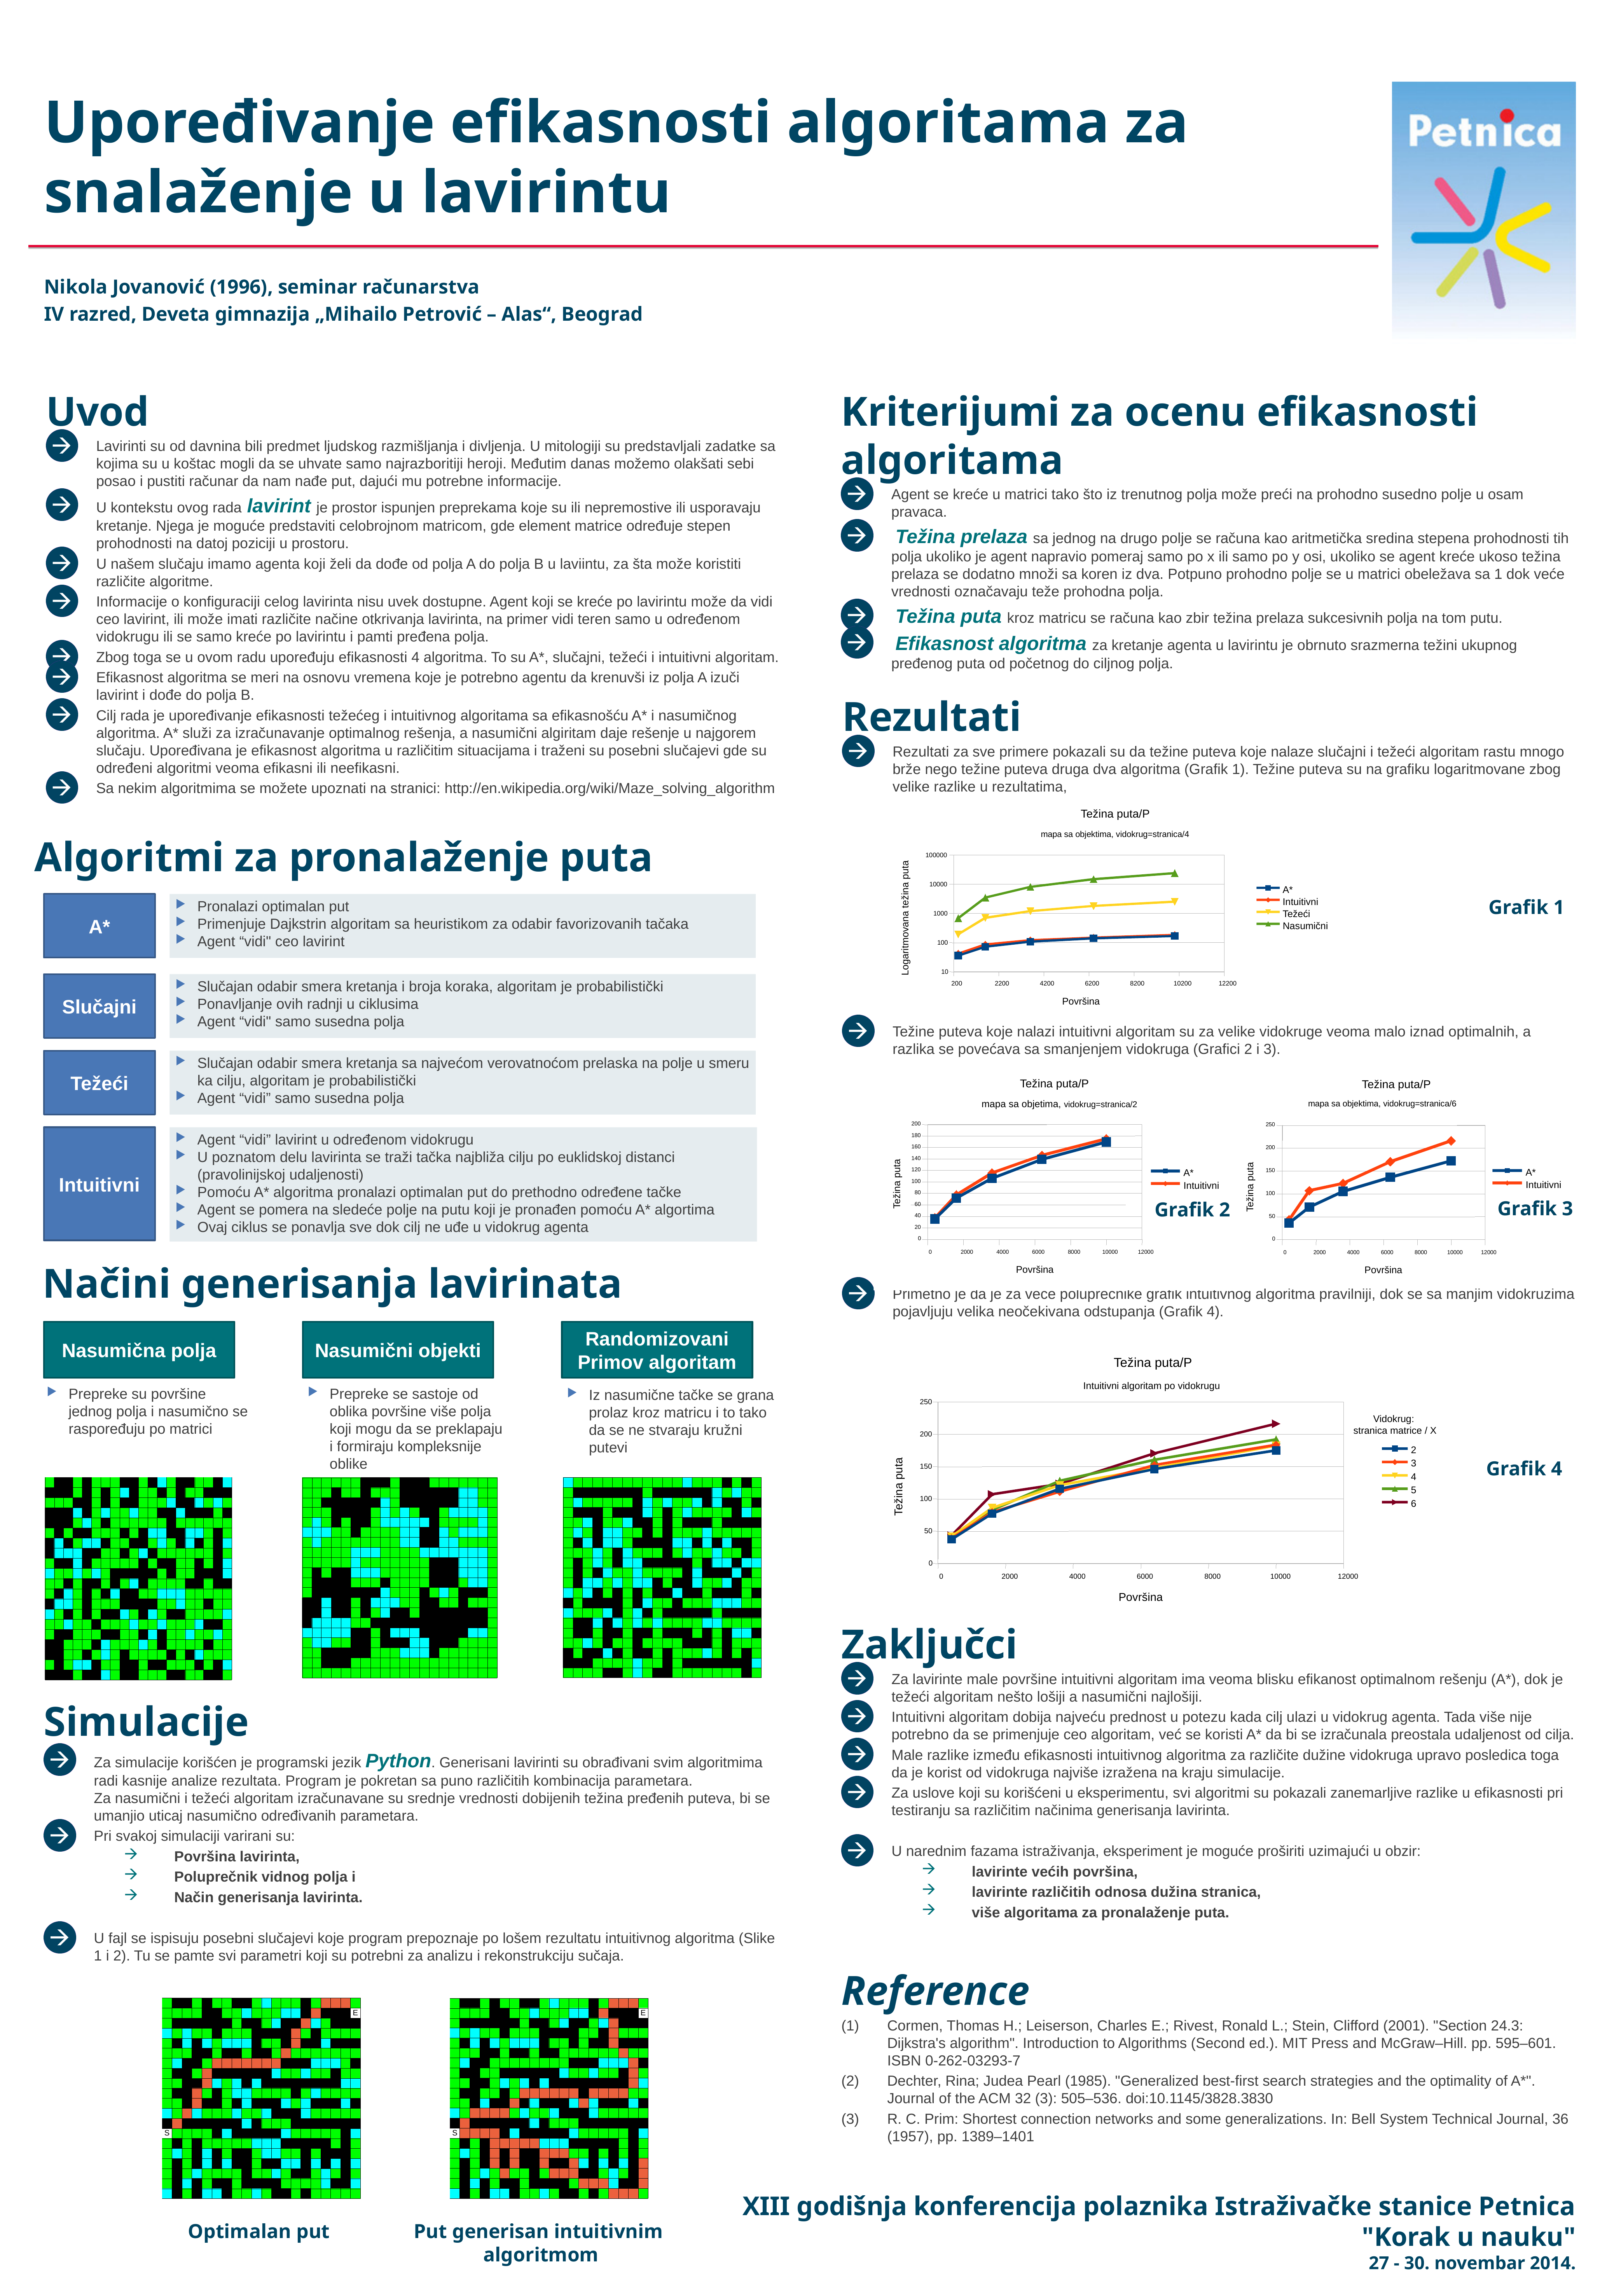

# Upoređivanje efikasnosti algoritama za snalaženje u lavirintu
Nikola Jovanović (1996), seminar računarstva
IV razred, Deveta gimnazija „Mihailo Petrović – Alas“, Beograd
Uvod
Lavirinti su od davnina bili predmet ljudskog razmišljanja i divljenja. U mitologiji su predstavljali zadatke sa kojima su u koštac mogli da se uhvate samo najrazboritiji heroji. Međutim danas možemo olakšati sebi posao i pustiti računar da nam nađe put, dajući mu potrebne informacije.
U kontekstu ovog rada lavirint je prostor ispunjen preprekama koje su ili nepremostive ili usporavaju kretanje. Njega je moguće predstaviti celobrojnom matricom, gde element matrice određuje stepen prohodnosti na datoj poziciji u prostoru.
U našem slučaju imamo agenta koji želi da dođe od polja A do polja B u laviintu, za šta može koristiti različite algoritme.
Informacije o konfiguraciji celog lavirinta nisu uvek dostupne. Agent koji se kreće po lavirintu može da vidi ceo lavirint, ili može imati različite načine otkrivanja lavirinta, na primer vidi teren samo u određenom vidokrugu ili se samo kreće po lavirintu i pamti pređena polja.
Zbog toga se u ovom radu upoređuju efikasnosti 4 algoritma. To su A*, slučajni, težeći i intuitivni algoritam.
Efikasnost algoritma se meri na osnovu vremena koje je potrebno agentu da krenuvši iz polja A izuči lavirint i dođe do polja B.
Cilj rada je upoređivanje efikasnosti težećeg i intuitivnog algoritama sa efikasnošću A* i nasumičnog algoritma. A* služi za izračunavanje optimalnog rešenja, a nasumični algiritam daje rešenje u najgorem slučaju. Upoređivana je efikasnost algoritma u različitim situacijama i traženi su posebni slučajevi gde su određeni algoritmi veoma efikasni ili neefikasni.
Sa nekim algoritmima se možete upoznati na stranici: http://en.wikipedia.org/wiki/Maze_solving_algorithm
Kriterijumi za ocenu efikasnosti algoritama
Agent se kreće u matrici tako što iz trenutnog polja može preći na prohodno susedno polje u osam pravaca.
 Težina prelaza sa jednog na drugo polje se računa kao aritmetička sredina stepena prohodnosti tih polja ukoliko je agent napravio pomeraj samo po x ili samo po y osi, ukoliko se agent kreće ukoso težina prelaza se dodatno množi sa koren iz dva. Potpuno prohodno polje se u matrici obeležava sa 1 dok veće vrednosti označavaju teže prohodna polja.
 Težina puta kroz matricu se računa kao zbir težina prelaza sukcesivnih polja na tom putu.
 Efikasnost algoritma za kretanje agenta u lavirintu je obrnuto srazmerna težini ukupnog pređenog puta od početnog do ciljnog polja.
Rezultati
Rezultati za sve primere pokazali su da težine puteva koje nalaze slučajni i težeći algoritam rastu mnogo brže nego težine puteva druga dva algoritma (Grafik 1). Težine puteva su na grafiku logaritmovane zbog velike razlike u rezultatima,
Težine puteva koje nalazi intuitivni algoritam su za velike vidokruge veoma malo iznad optimalnih, a razlika se povećava sa smanjenjem vidokruga (Grafici 2 i 3).
Primetno je da je za veće poluprečnike grafik intuitivnog algoritma pravilniji, dok se sa manjim vidokruzima pojavljuju velika neočekivana odstupanja (Grafik 4).
Težina puta/P
mapa sa objektima, vidokrug=stranica/4
100000
10000
A*
Intuitivni
Težeći
1000
Logaritmovana težina puta
Nasumični
100
10
200
2200
4200
6200
8200
10200
12200
Površina
Algoritmi za pronalaženje puta
Grafik 1
A*
Pronalazi optimalan put
Primenjuje Dajkstrin algoritam sa heuristikom za odabir favorizovanih tačaka
Agent “vidi" ceo lavirint
Slučajni
Slučajan odabir smera kretanja i broja koraka, algoritam je probabilistički
Ponavljanje ovih radnji u ciklusima
Agent “vidi" samo susedna polja
Težeći
Slučajan odabir smera kretanja sa najvećom verovatnoćom prelaska na polje u smeru ka cilju, algoritam je probabilistički
Agent “vidi” samo susedna polja
Težina puta/P
mapa sa objetima, vidokrug=stranica/2
200
180
160
140
120
A*
100
Težina puta
Intuitivni
80
60
40
20
0
0
2000
4000
6000
8000
10000
12000
Površina
Težina puta/P
mapa sa objektima, vidokrug=stranica/6
250
200
A*
150
Intuitivni
Težina puta
100
50
0
0
2000
4000
6000
8000
10000
12000
Površina
Intuitivni
Agent “vidi” lavirint u određenom vidokrugu
U poznatom delu lavirinta se traži tačka najbliža cilju po euklidskoj distanci (pravolinijskoj udaljenosti)
Pomoću A* algoritma pronalazi optimalan put do prethodno određene tačke
Agent se pomera na sledeće polje na putu koji je pronađen pomoću A* algortima
Ovaj ciklus se ponavlja sve dok cilj ne uđe u vidokrug agenta
Grafik 3
Grafik 2
Načini generisanja lavirinata
Nasumična polja
Nasumični objekti
Randomizovani Primov algoritam
Težina puta/P
Intuitivni algoritam po vidokrugu
250
200
2
3
150
4
Težina puta
5
100
6
50
0
0
2000
4000
6000
8000
10000
12000
Površina
Prepreke su površine jednog polja i nasumično se raspoređuju po matrici
Prepreke se sastoje od oblika površine više polja koji mogu da se preklapaju i formiraju kompleksnije oblike
Iz nasumične tačke se grana prolaz kroz matricu i to tako da se ne stvaraju kružni putevi
Vidokrug:
stranica matrice / X
Grafik 4
Zaključci
Za lavirinte male površine intuitivni algoritam ima veoma blisku efikanost optimalnom rešenju (A*), dok je težeći algoritam nešto lošiji a nasumični najlošiji.
Intuitivni algoritam dobija najveću prednost u potezu kada cilj ulazi u vidokrug agenta. Tada više nije potrebno da se primenjuje ceo algoritam, već se koristi A* da bi se izračunala preostala udaljenost od cilja.
Male razlike između efikasnosti intuitivnog algoritma za različite dužine vidokruga upravo posledica toga da je korist od vidokruga najviše izražena na kraju simulacije.
Za uslove koji su korišćeni u eksperimentu, svi algoritmi su pokazali zanemarljive razlike u efikasnosti pri testiranju sa različitim načinima generisanja lavirinta.
U narednim fazama istraživanja, eksperiment je moguće proširiti uzimajući u obzir:
lavirinte većih površina,
lavirinte različitih odnosa dužina stranica,
više algoritama za pronalaženje puta.
Simulacije
Za simulacije korišćen je programski jezik Python. Generisani lavirinti su obrađivani svim algoritmima radi kasnije analize rezultata. Program je pokretan sa puno različitih kombinacija parametara.
Za nasumični i težeći algoritam izračunavane su srednje vrednosti dobijenih težina pređenih puteva, bi se umanjio uticaj nasumično određivanih parametara.
Pri svakoj simulaciji varirani su:
Površina lavirinta,
Poluprečnik vidnog polja i
Način generisanja lavirinta.
U fajl se ispisuju posebni slučajevi koje program prepoznaje po lošem rezultatu intuitivnog algoritma (Slike 1 i 2). Tu se pamte svi parametri koji su potrebni za analizu i rekonstrukciju sučaja.
Reference
(1)	Cormen, Thomas H.; Leiserson, Charles E.; Rivest, Ronald L.; Stein, Clifford (2001). "Section 24.3: Dijkstra's algorithm". Introduction to Algorithms (Second ed.). MIT Press and McGraw–Hill. pp. 595–601. ISBN 0-262-03293-7
(2)	Dechter, Rina; Judea Pearl (1985). "Generalized best-first search strategies and the optimality of A*". Journal of the ACM 32 (3): 505–536. doi:10.1145/3828.3830
(3)	R. C. Prim: Shortest connection networks and some generalizations. In: Bell System Technical Journal, 36 (1957), pp. 1389–1401
XIII godišnja konferencija polaznika Istraživačke stanice Petnica
"Korak u nauku"
27 - 30. novembar 2014.
Optimalan put
Put generisan intuitivnim
algoritmom